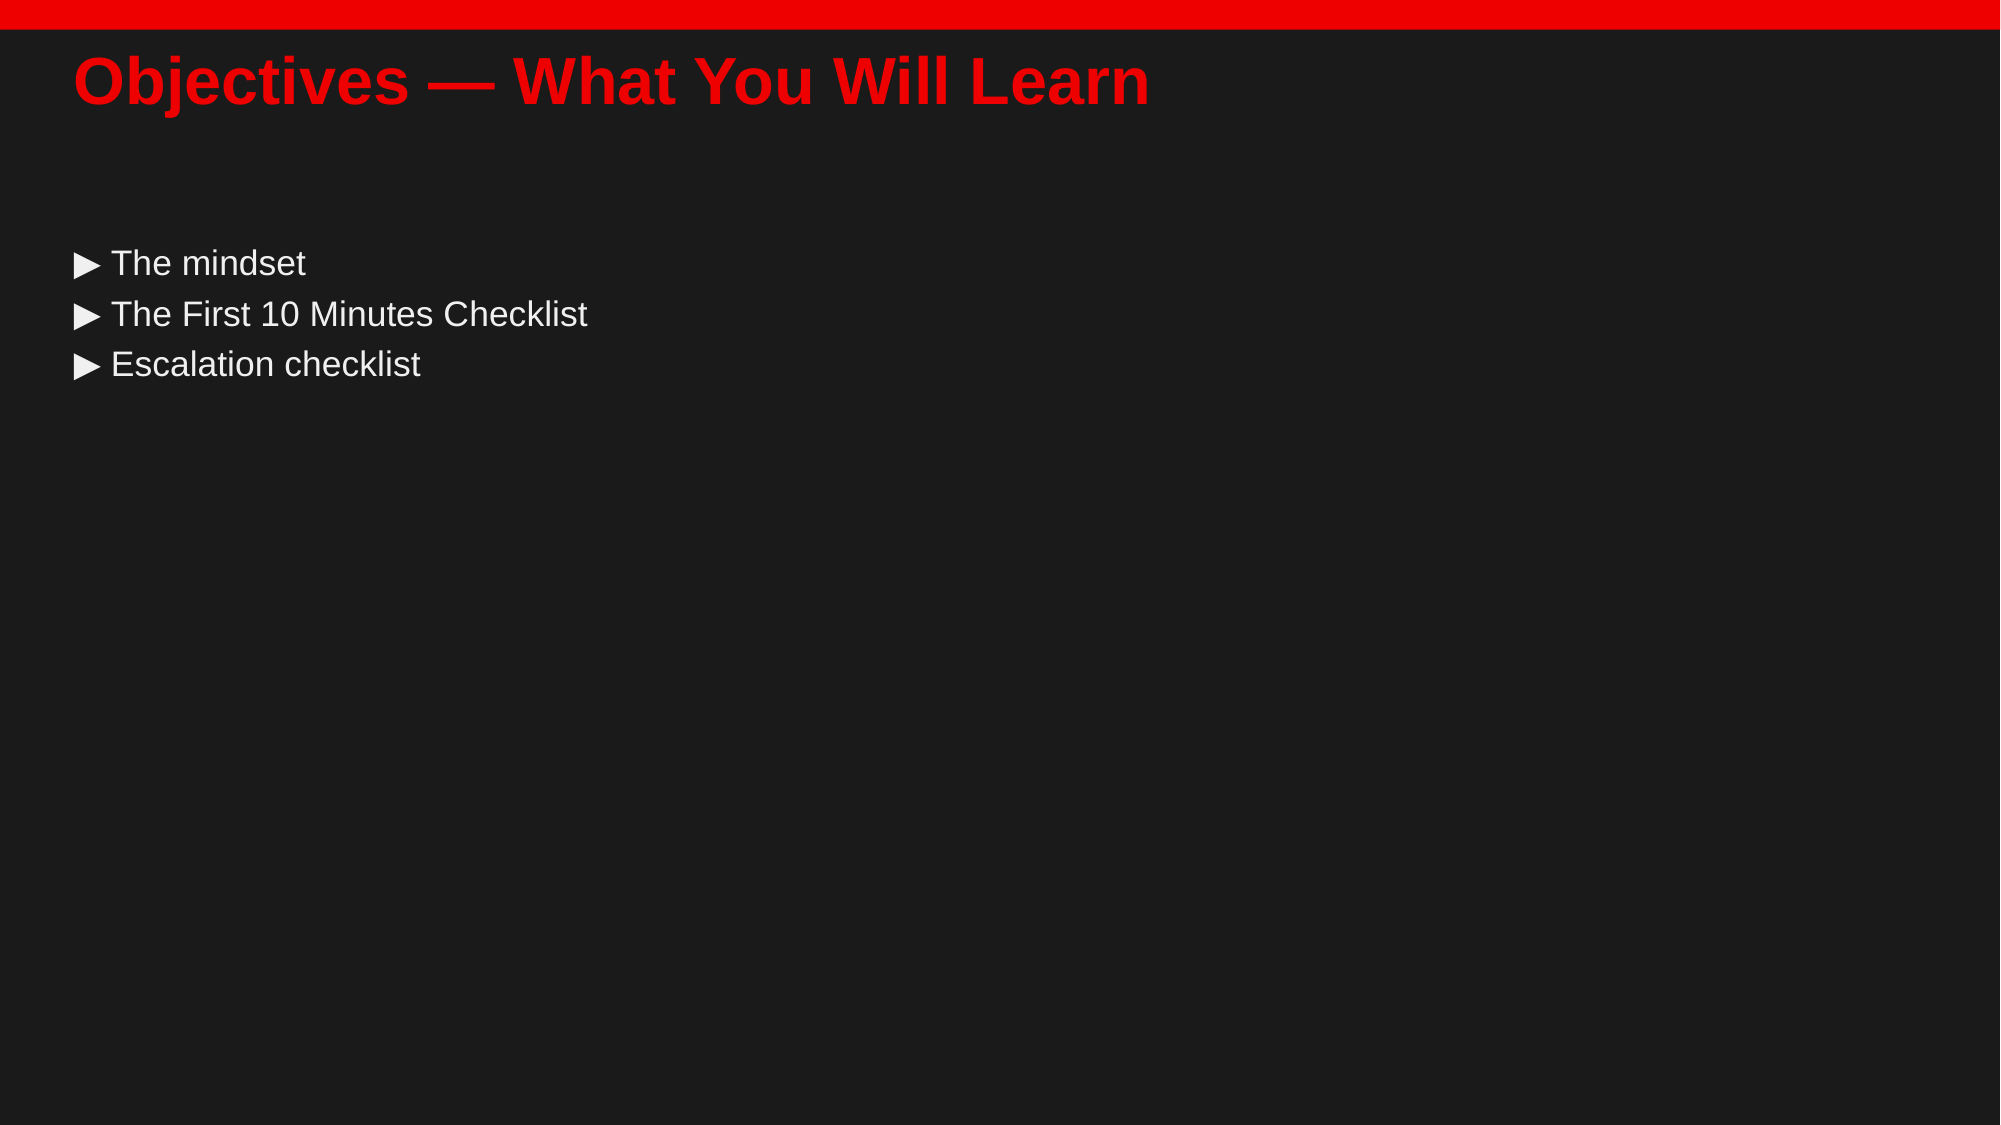

Objectives — What You Will Learn
▶ The mindset
▶ The First 10 Minutes Checklist
▶ Escalation checklist